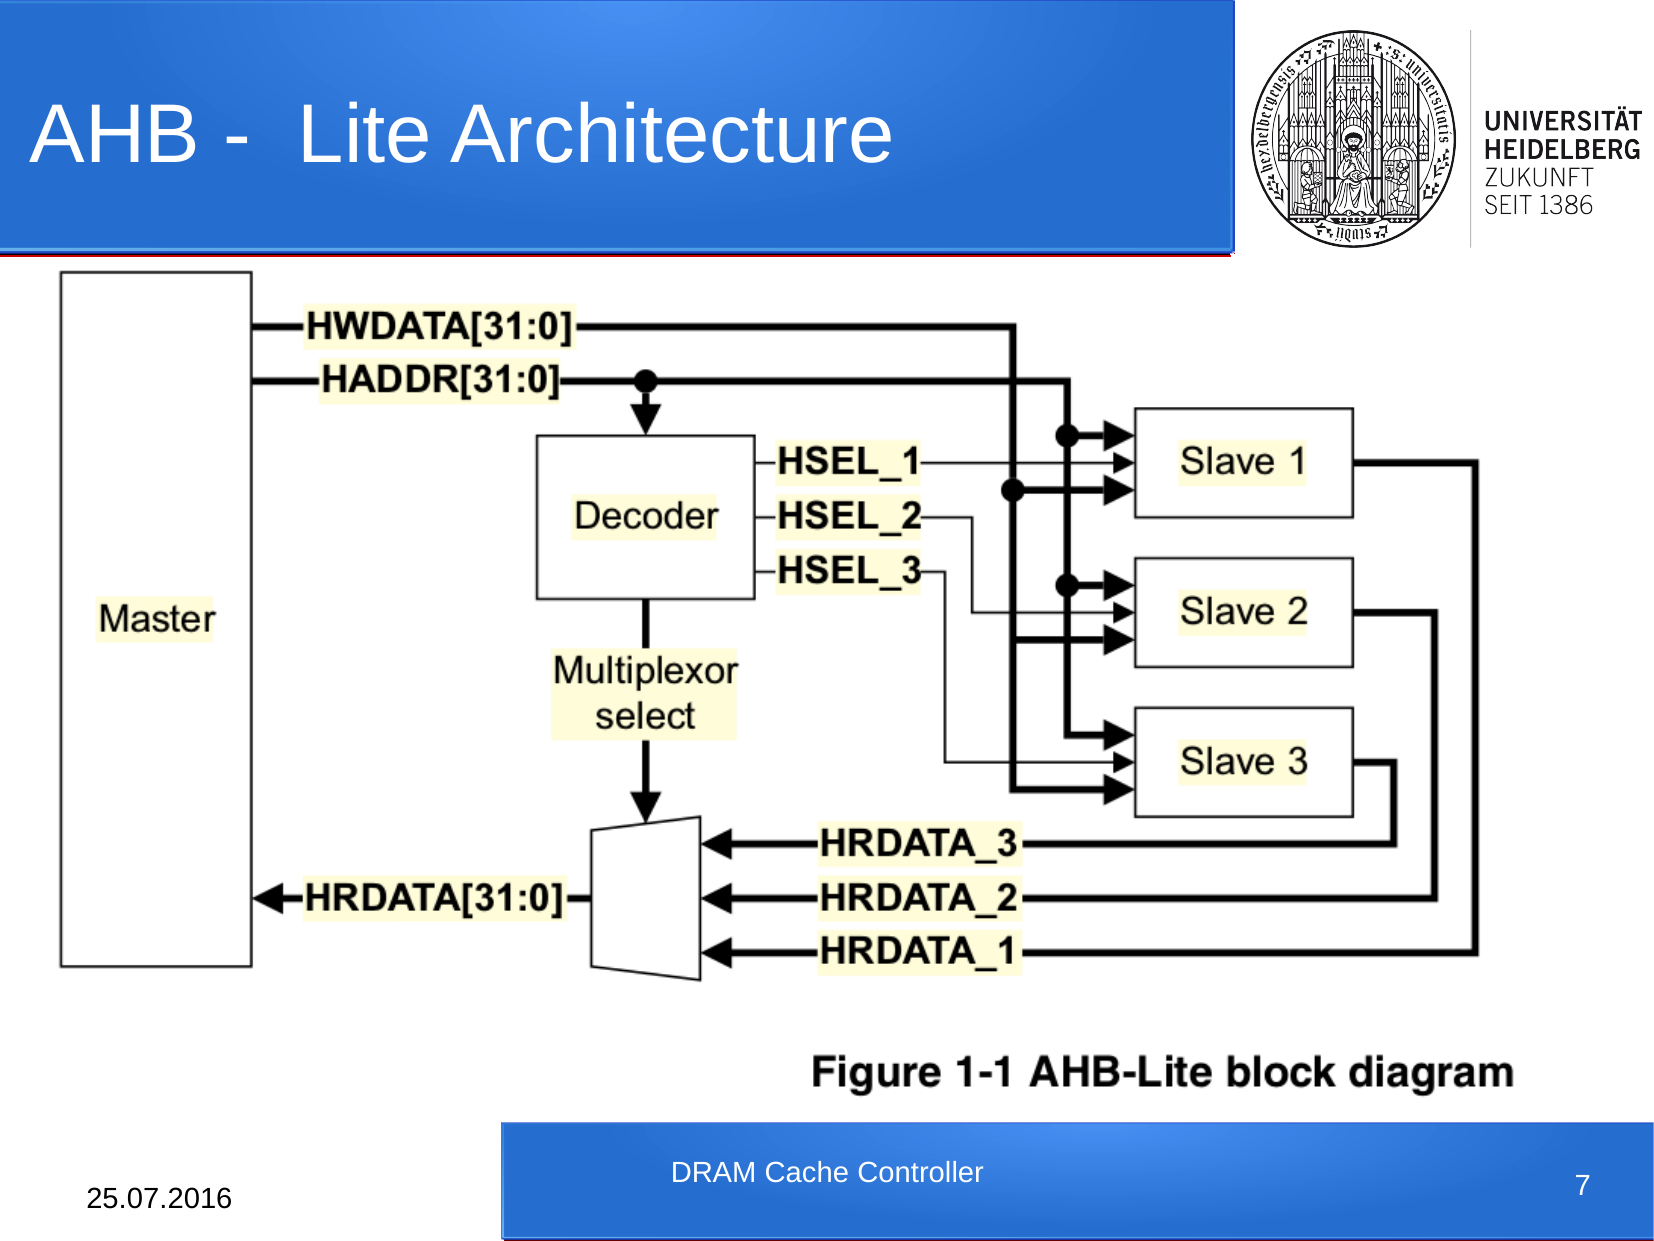

# AHB - Lite Architecture
DRAM Cache Controller
7
25.07.2016